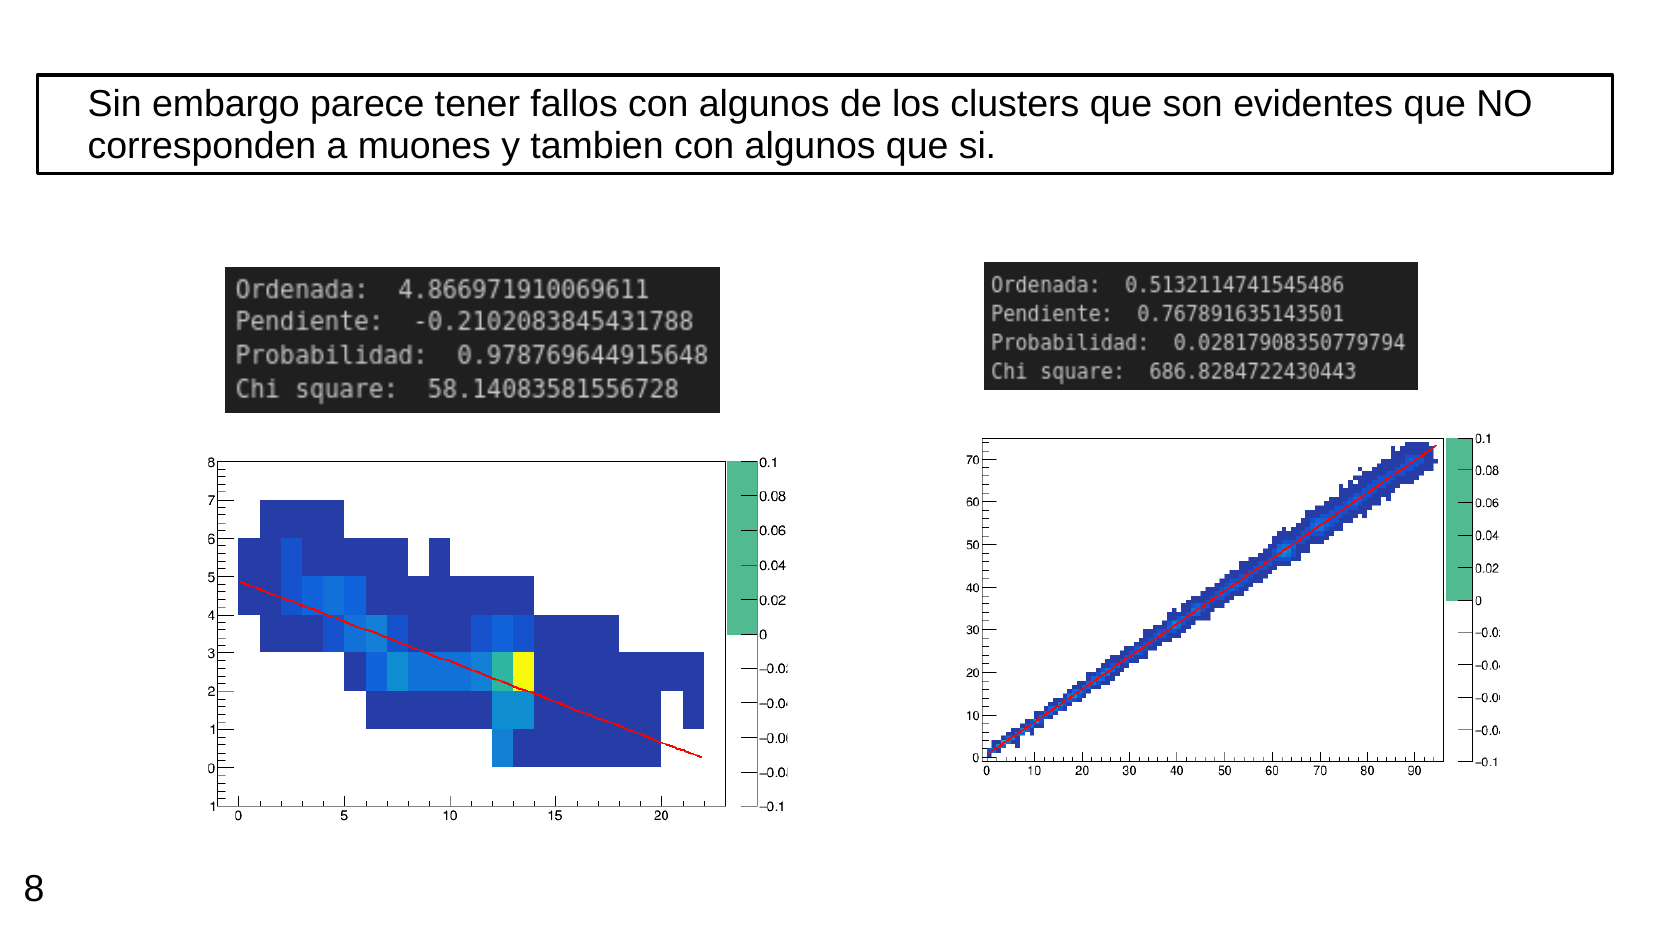

Sin embargo parece tener fallos con algunos de los clusters que son evidentes que NO corresponden a muones y tambien con algunos que si.